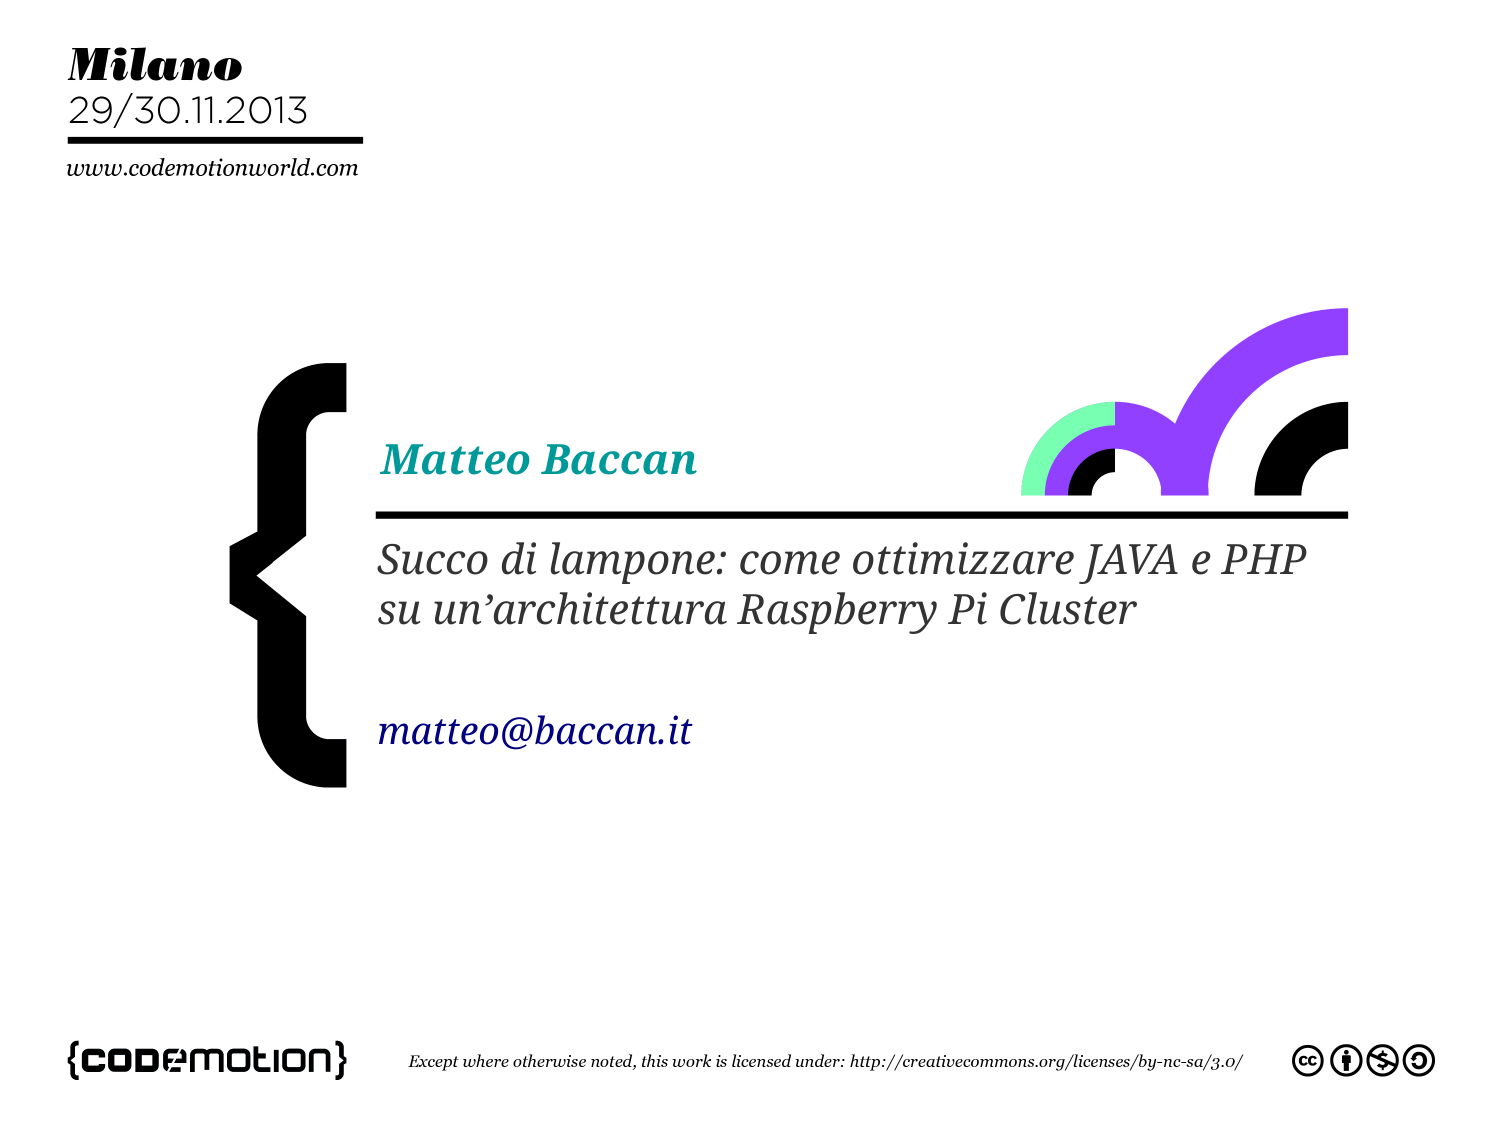

Matteo Baccan
# Succo di lampone: come ottimizzare JAVA e PHP su un’architettura Raspberry Pi Cluster
matteo@baccan.it